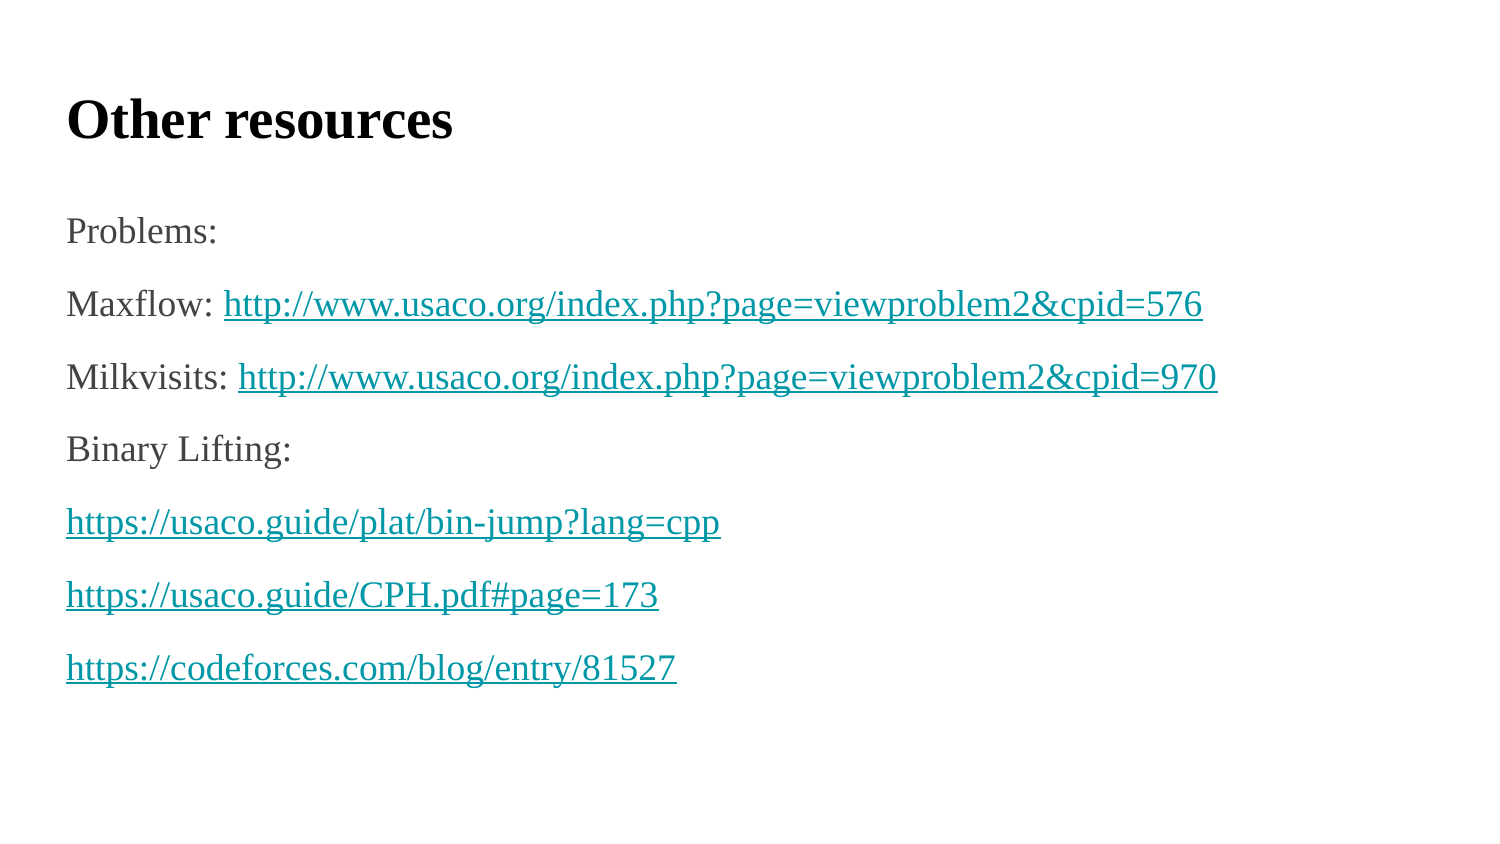

# Other resources
Problems:
Maxflow: http://www.usaco.org/index.php?page=viewproblem2&cpid=576
Milkvisits: http://www.usaco.org/index.php?page=viewproblem2&cpid=970
Binary Lifting:
https://usaco.guide/plat/bin-jump?lang=cpp
https://usaco.guide/CPH.pdf#page=173
https://codeforces.com/blog/entry/81527